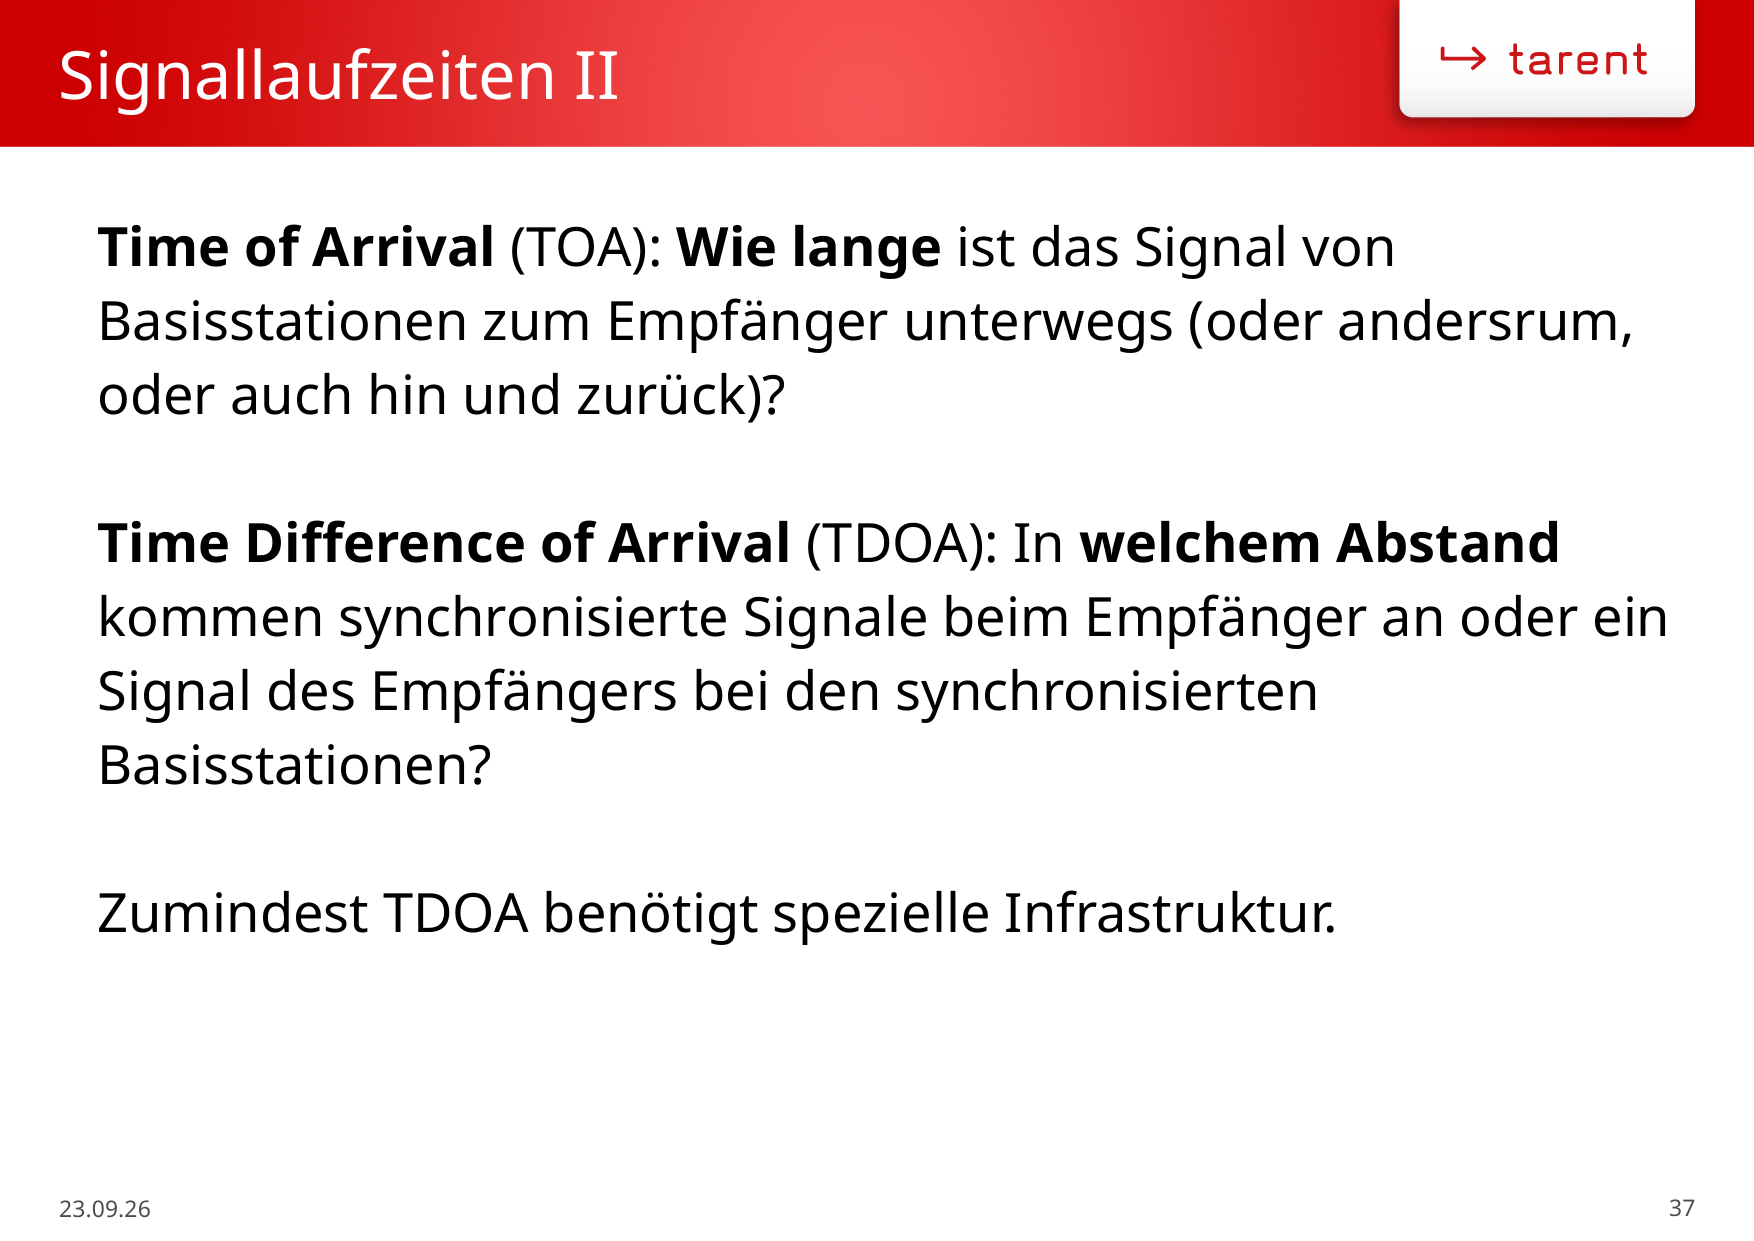

# Signallaufzeiten II
Time of Arrival (TOA): Wie lange ist das Signal von Basisstationen zum Empfänger unterwegs (oder andersrum, oder auch hin und zurück)?
Time Difference of Arrival (TDOA): In welchem Abstand kommen synchronisierte Signale beim Empfänger an oder ein Signal des Empfängers bei den synchronisierten Basisstationen?
Zumindest TDOA benötigt spezielle Infrastruktur.